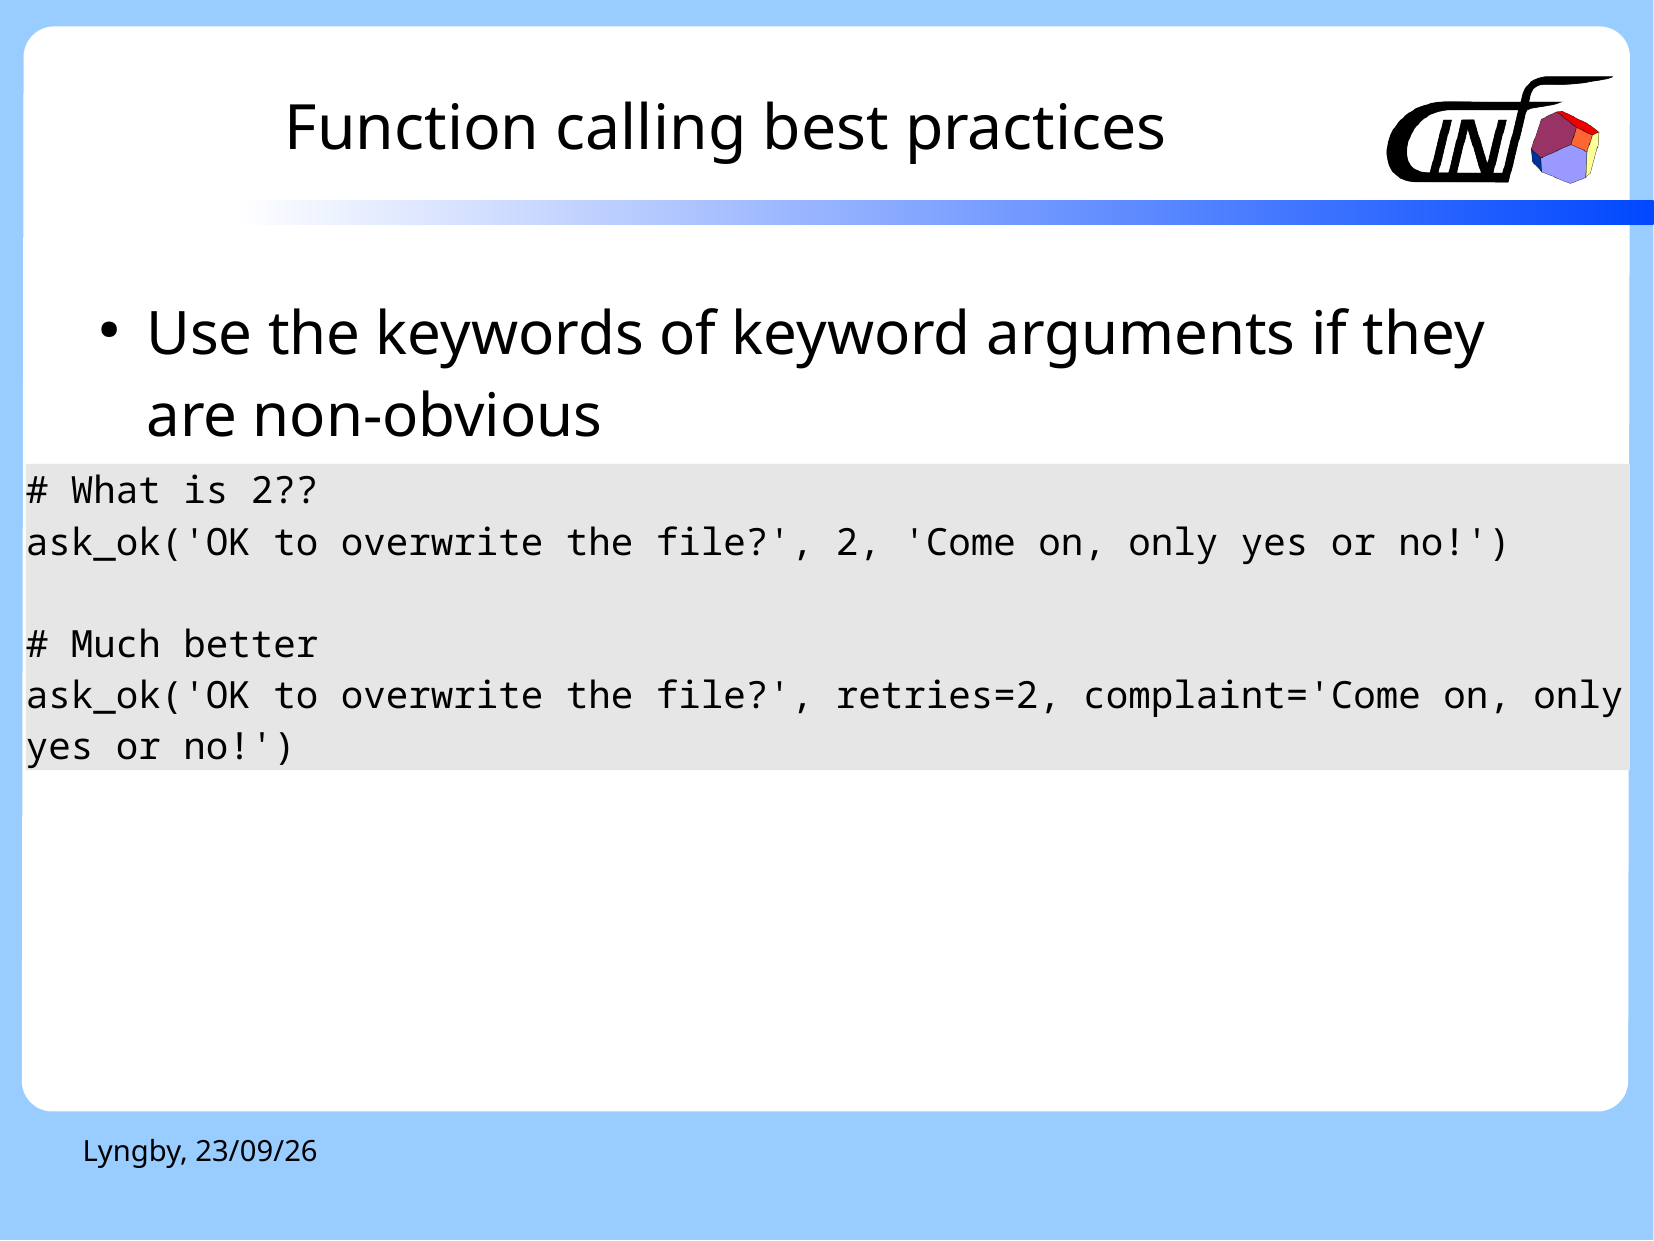

# Function calling best practices
Use the keywords of keyword arguments if they are non-obvious
# What is 2??
ask_ok('OK to overwrite the file?', 2, 'Come on, only yes or no!')
# Much better
ask_ok('OK to overwrite the file?', retries=2, complaint='Come on, only yes or no!')